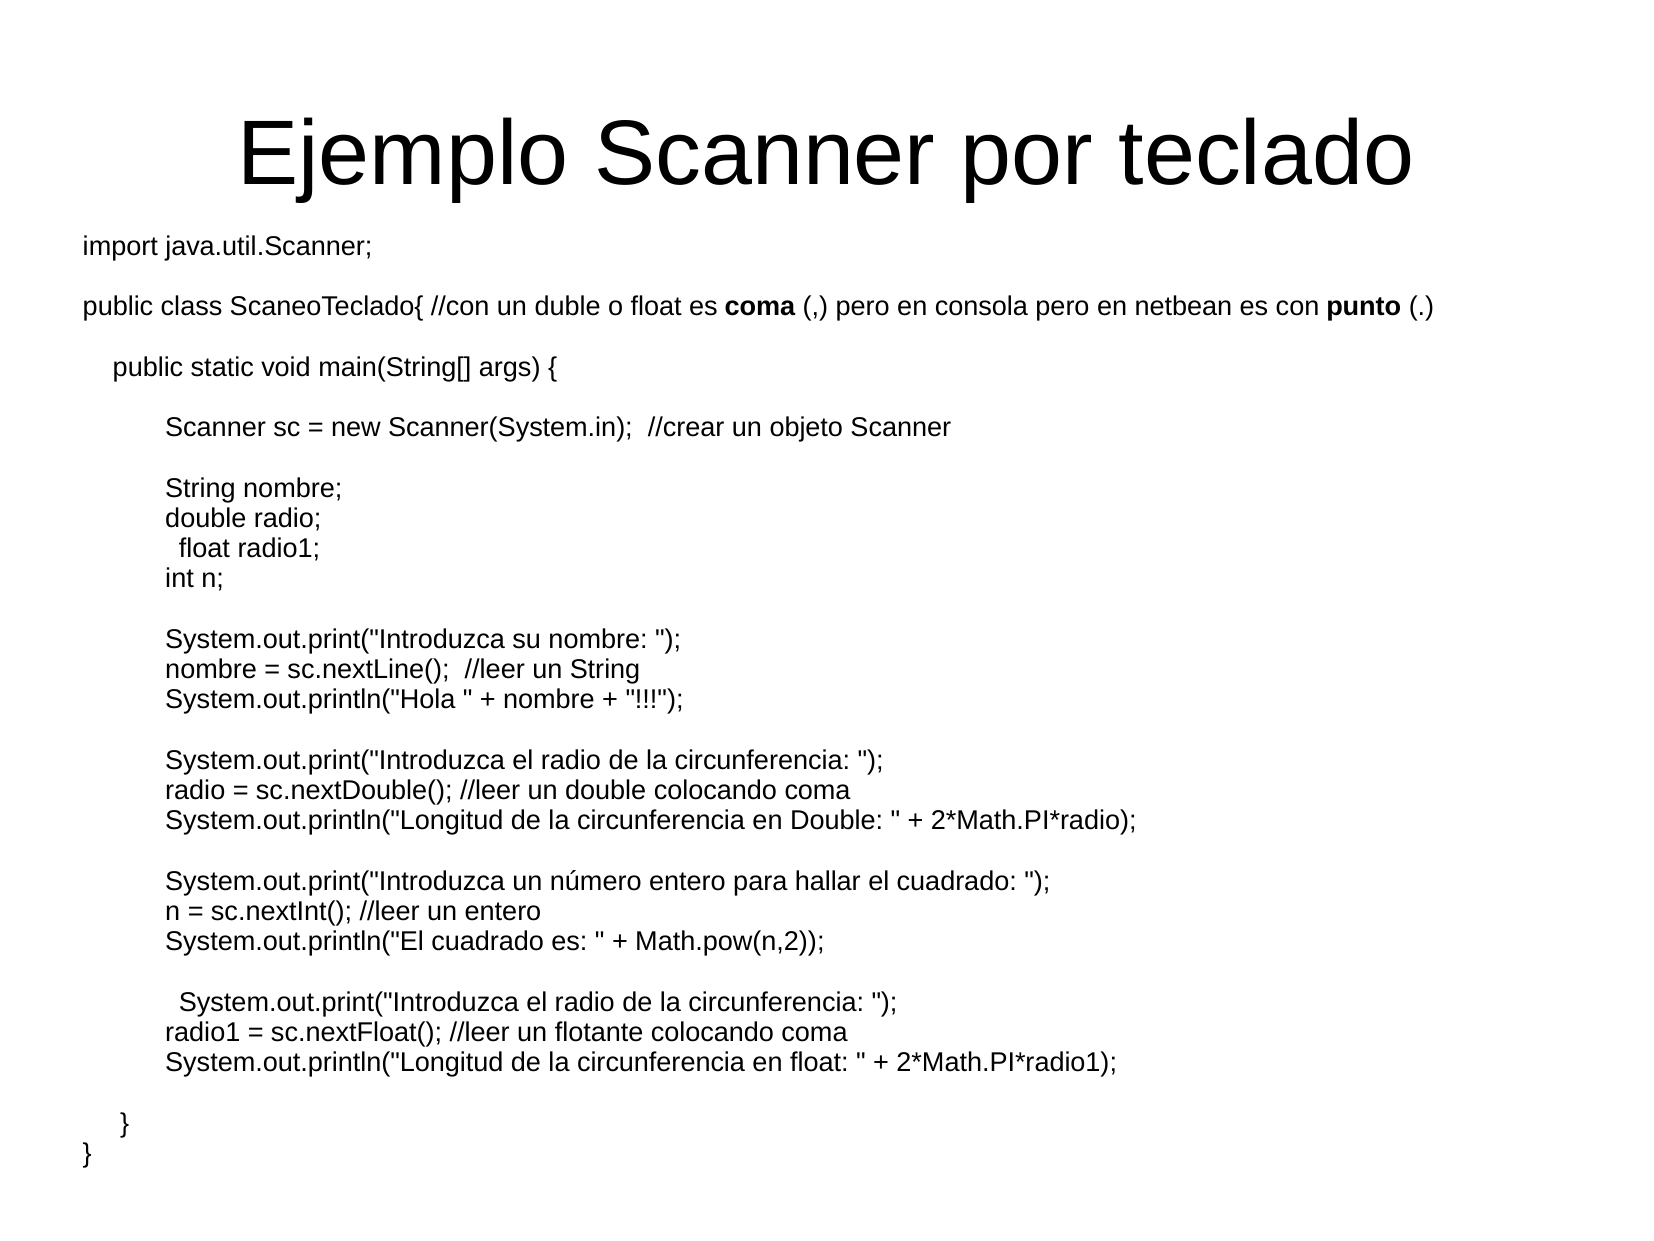

# Ejemplo Scanner por teclado
import java.util.Scanner;
public class ScaneoTeclado{ //con un duble o float es coma (,) pero en consola pero en netbean es con punto (.)
 public static void main(String[] args) {
 Scanner sc = new Scanner(System.in); //crear un objeto Scanner
 String nombre;
 double radio;
	 float radio1;
 int n;
 System.out.print("Introduzca su nombre: ");
 nombre = sc.nextLine(); //leer un String
 System.out.println("Hola " + nombre + "!!!");
 System.out.print("Introduzca el radio de la circunferencia: ");
 radio = sc.nextDouble(); //leer un double colocando coma
 System.out.println("Longitud de la circunferencia en Double: " + 2*Math.PI*radio);
 System.out.print("Introduzca un número entero para hallar el cuadrado: ");
 n = sc.nextInt(); //leer un entero
 System.out.println("El cuadrado es: " + Math.pow(n,2));
	 System.out.print("Introduzca el radio de la circunferencia: ");
 radio1 = sc.nextFloat(); //leer un flotante colocando coma
 System.out.println("Longitud de la circunferencia en float: " + 2*Math.PI*radio1);
 }
}